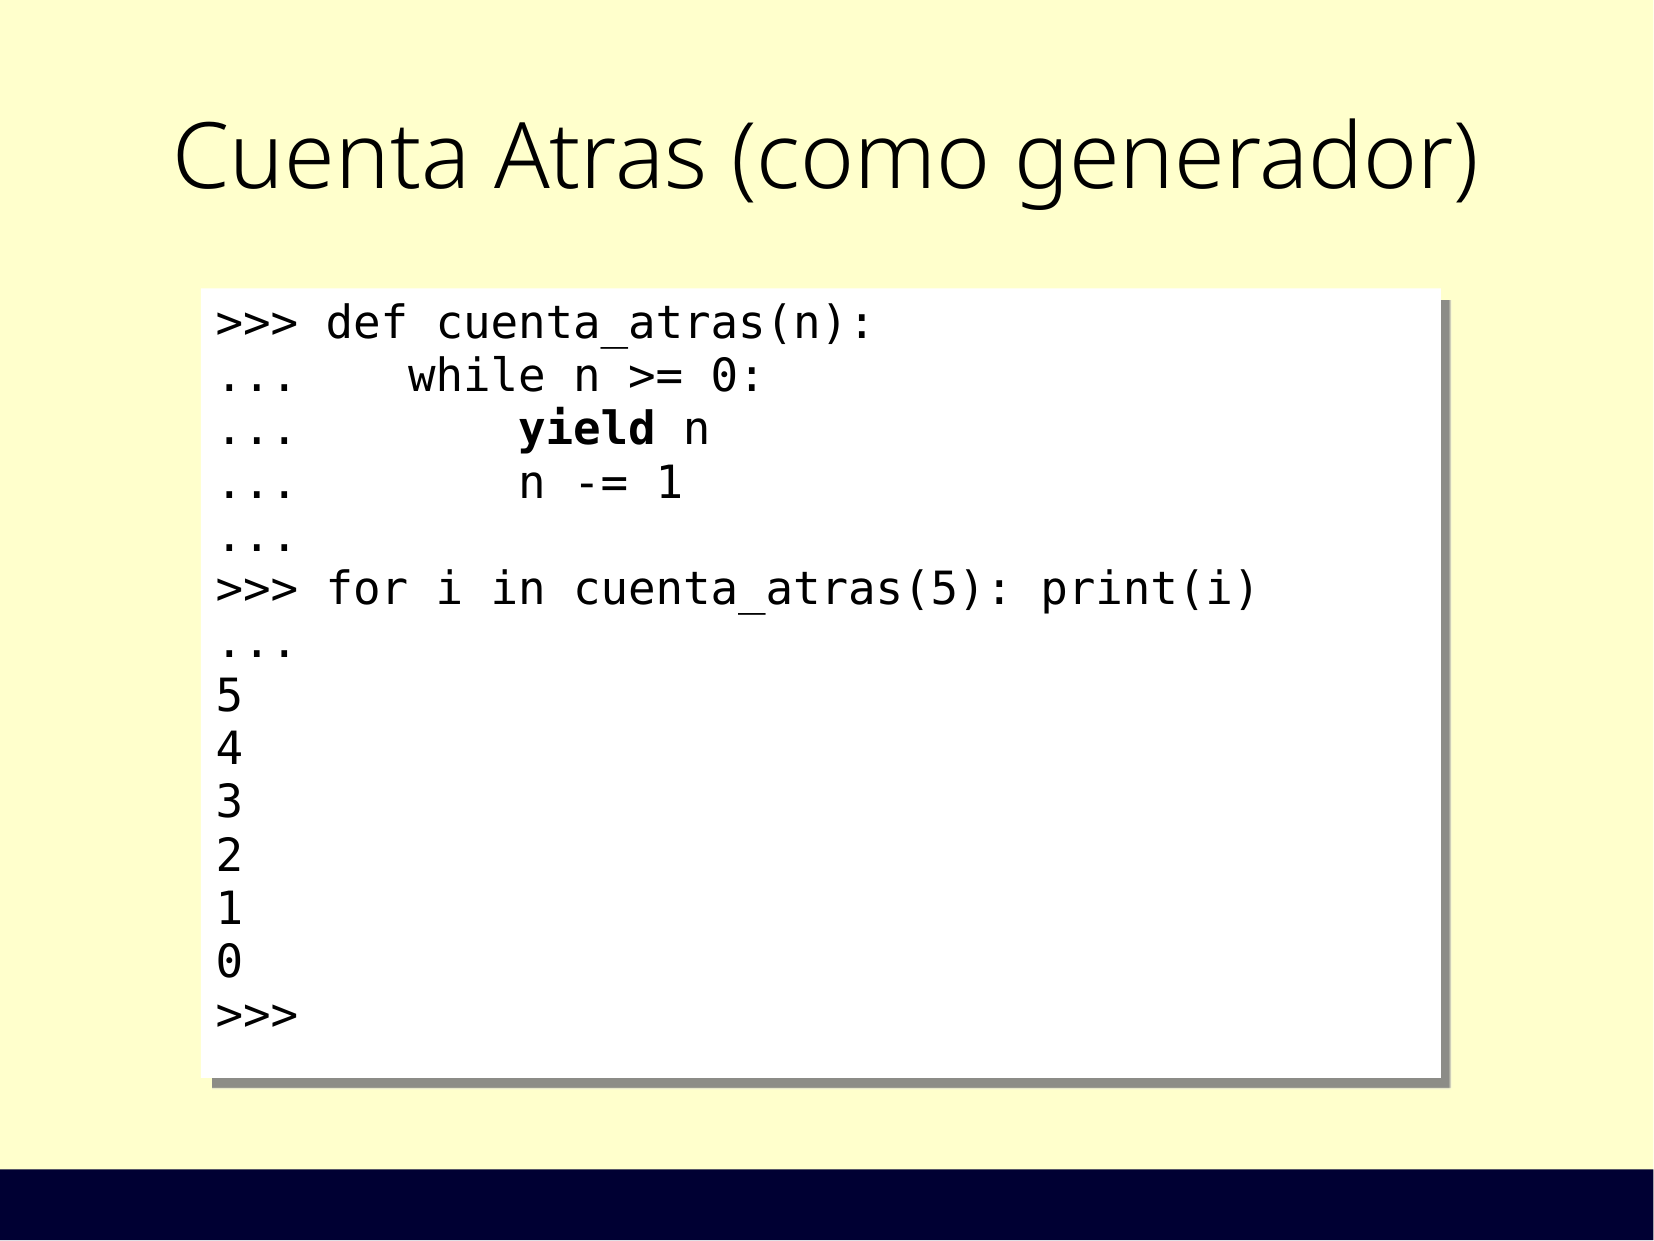

# Cuenta Atras (como generador)
>>> def cuenta_atras(n):
... while n >= 0:
... yield n
... n -= 1
...
>>> for i in cuenta_atras(5): print(i)
...
5
4
3
2
1
0
>>>